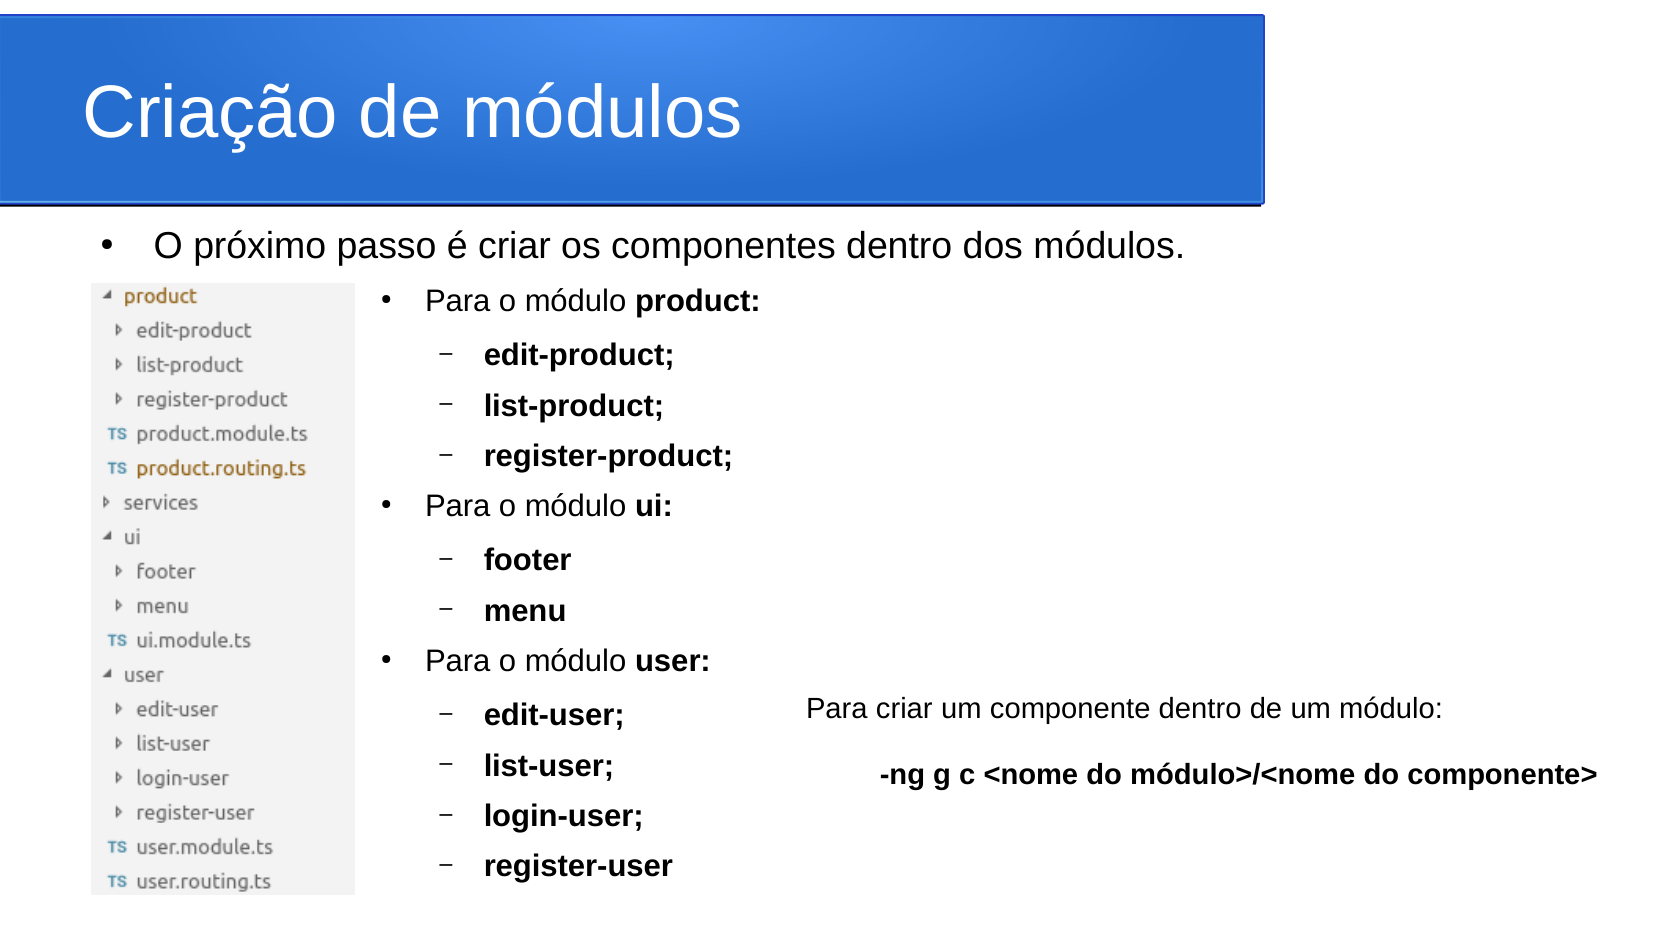

# Criação de módulos
O próximo passo é criar os componentes dentro dos módulos.
Para o módulo product:
edit-product;
list-product;
register-product;
Para o módulo ui:
footer
menu
Para o módulo user:
edit-user;
list-user;
login-user;
register-user
Para criar um componente dentro de um módulo:
	-ng g c <nome do módulo>/<nome do componente>